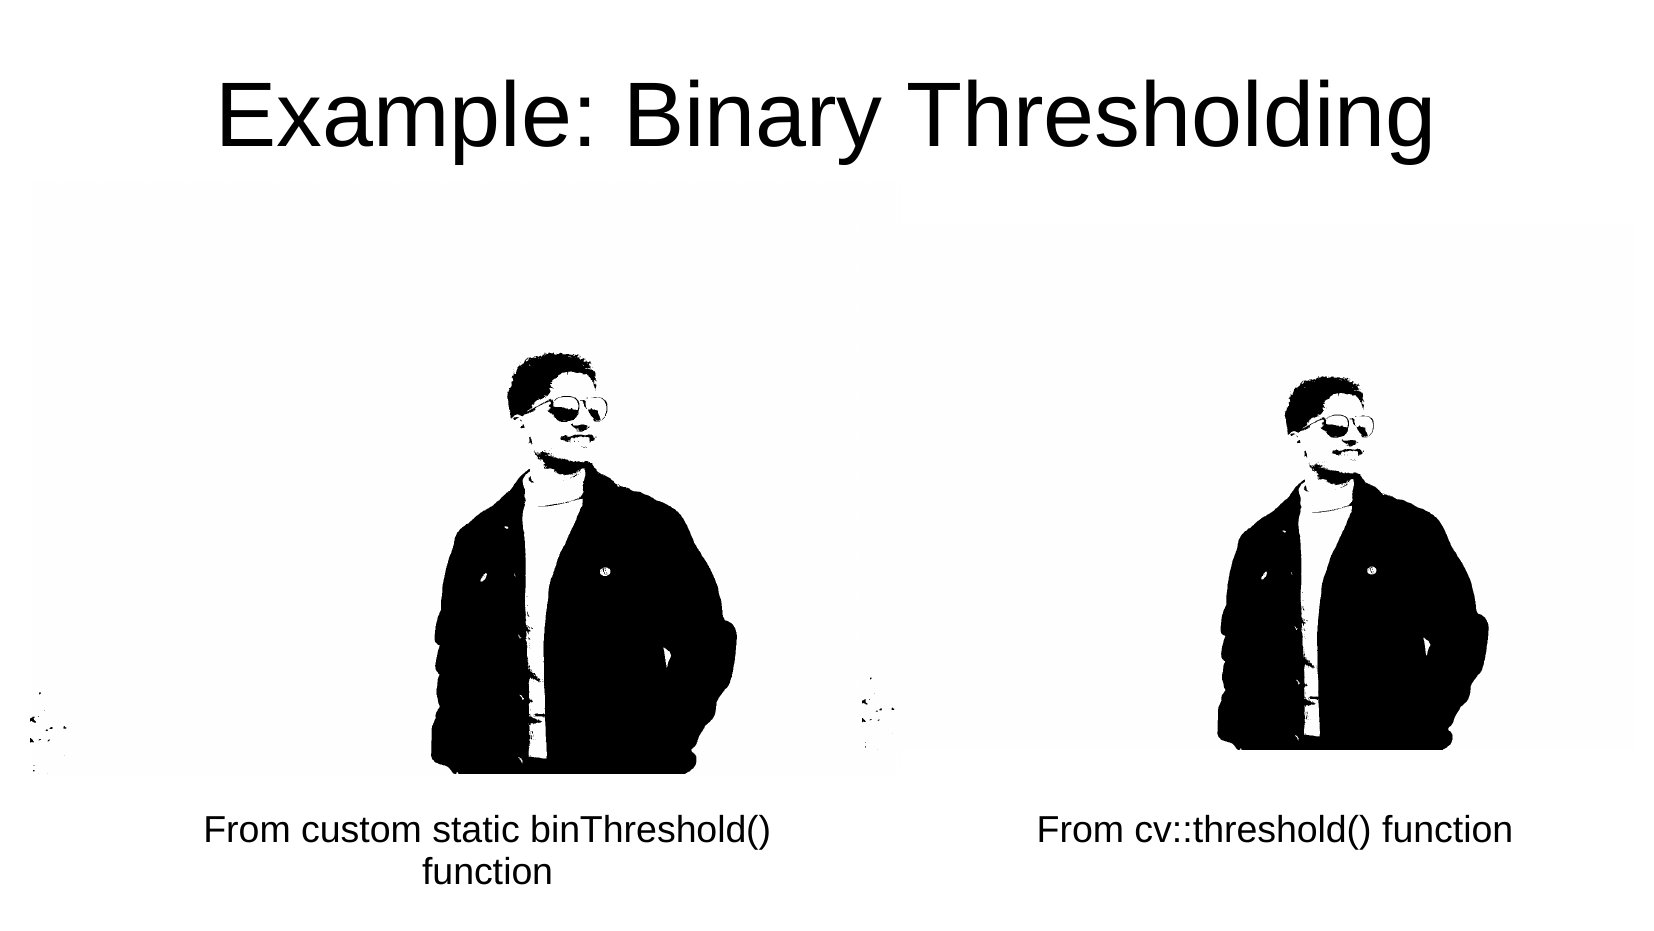

# Example: Binary Thresholding
From custom static binThreshold() function
From cv::threshold() function